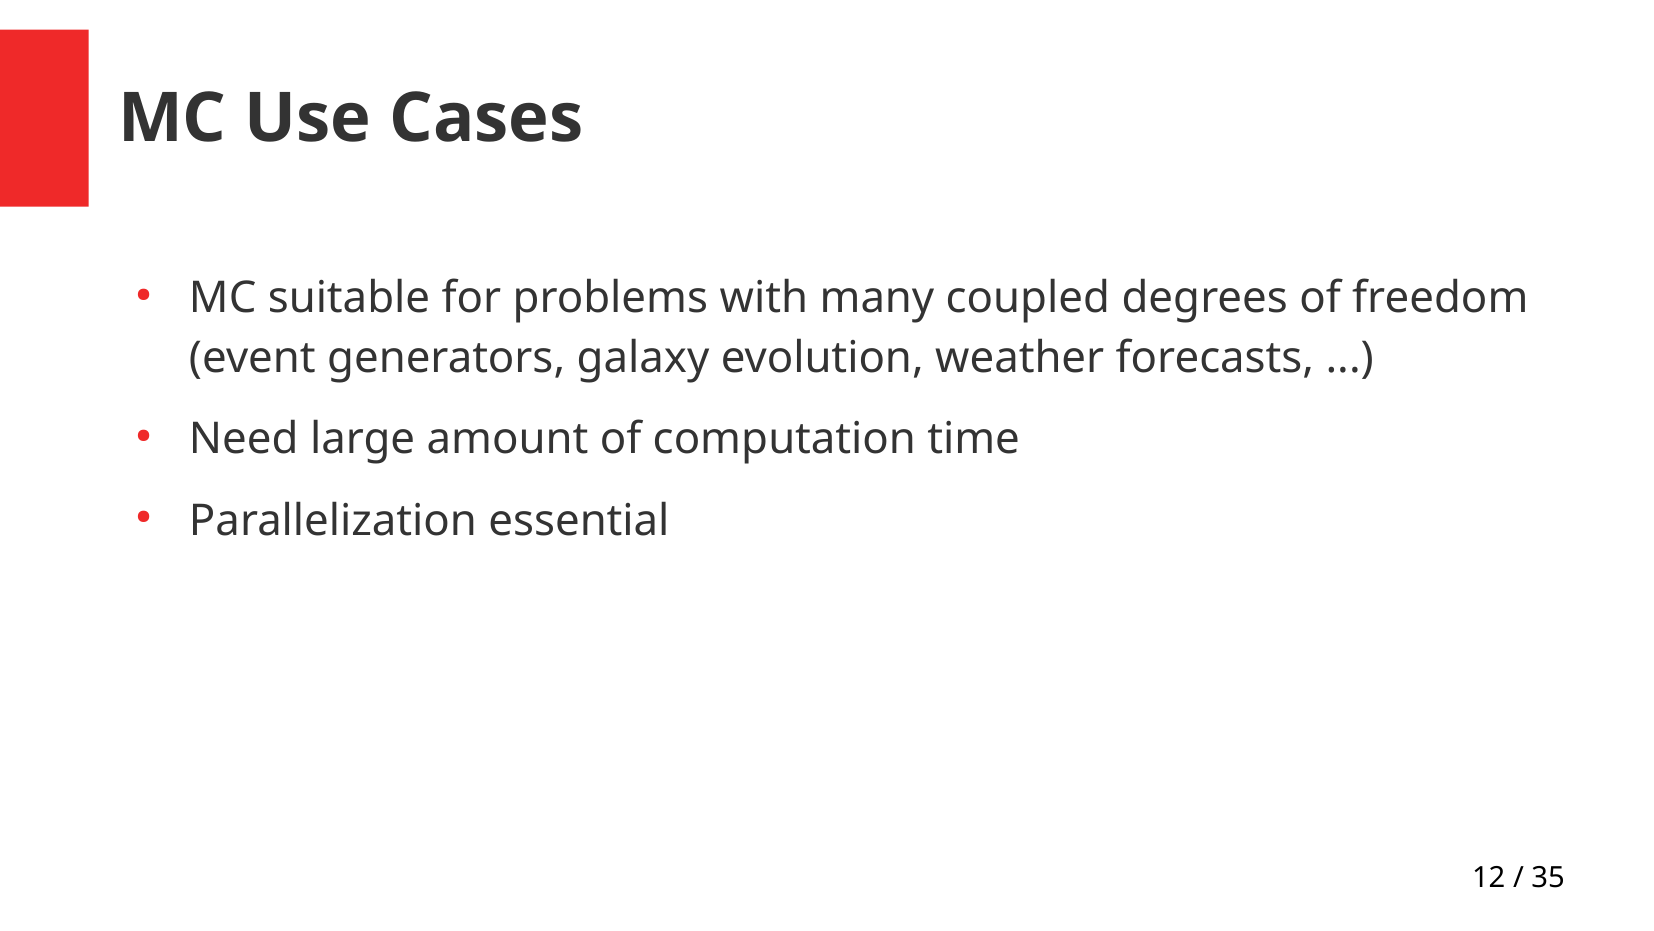

# MC Use Cases
MC suitable for problems with many coupled degrees of freedom (event generators, galaxy evolution, weather forecasts, ...)
Need large amount of computation time
Parallelization essential
12